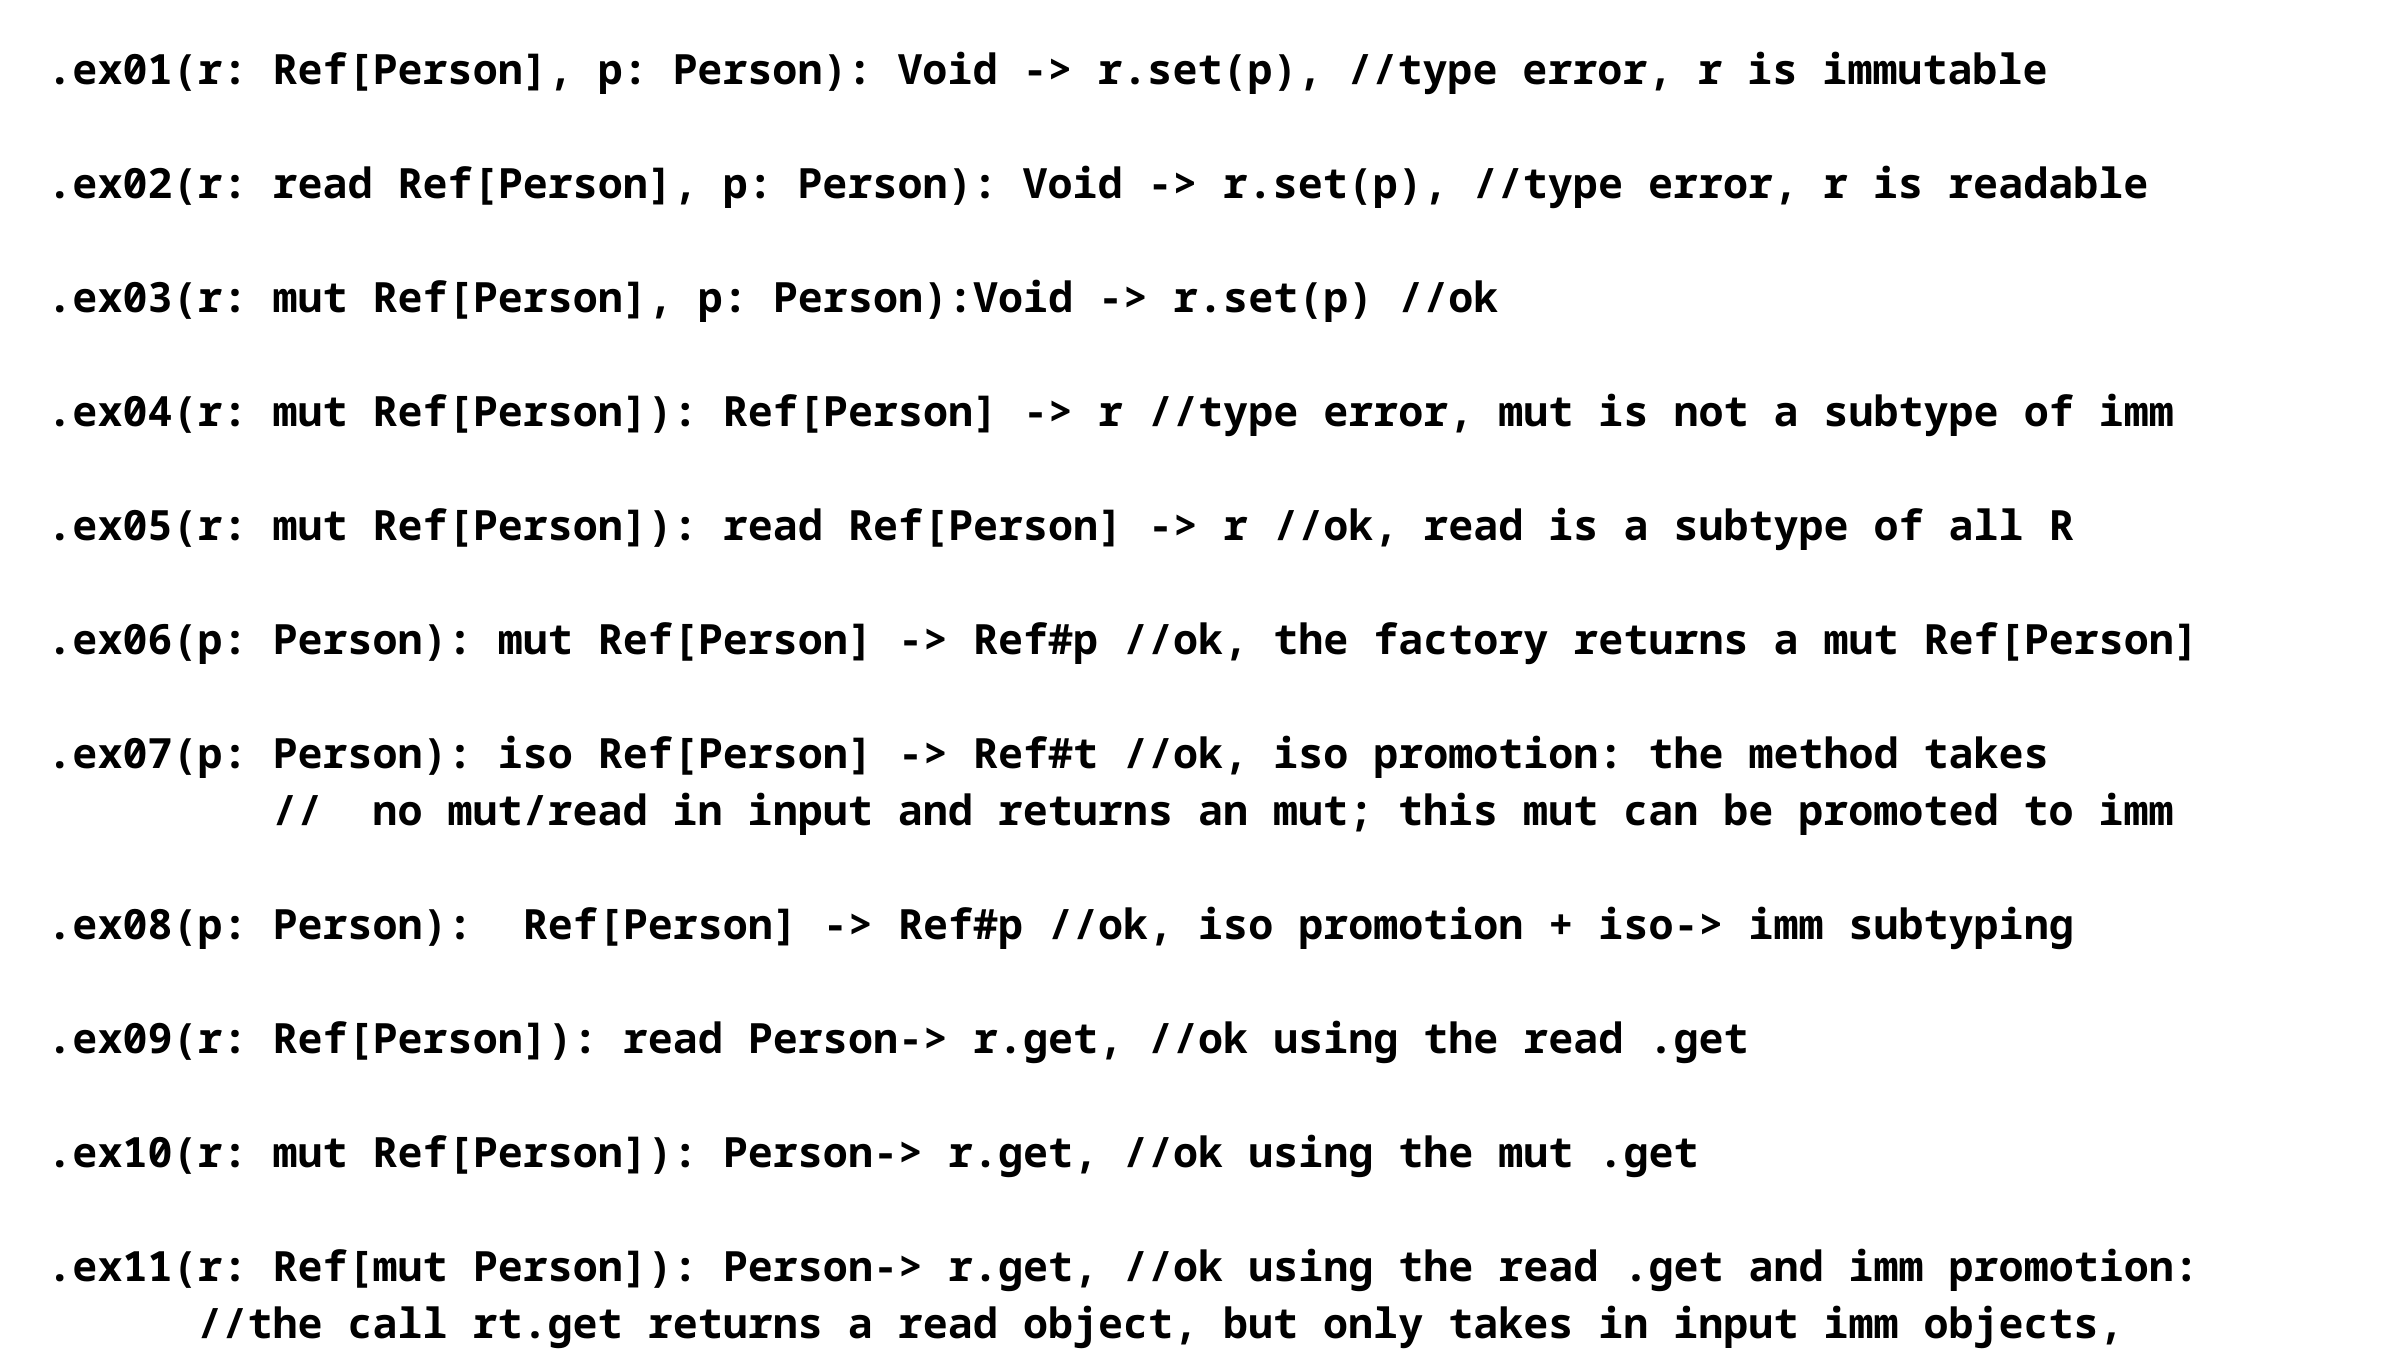

.ex01(r: Ref[Person], p: Person): Void -> r.set(p), //type error, r is immutable
.ex02(r: read Ref[Person], p: Person): Void -> r.set(p), //type error, r is readable
.ex03(r: mut Ref[Person], p: Person):Void -> r.set(p) //ok
.ex04(r: mut Ref[Person]): Ref[Person] -> r //type error, mut is not a subtype of imm
.ex05(r: mut Ref[Person]): read Ref[Person] -> r //ok, read is a subtype of all R
.ex06(p: Person): mut Ref[Person] -> Ref#p //ok, the factory returns a mut Ref[Person]
.ex07(p: Person): iso Ref[Person] -> Ref#t //ok, iso promotion: the method takes
 // no mut/read in input and returns an mut; this mut can be promoted to imm
.ex08(p: Person): Ref[Person] -> Ref#p //ok, iso promotion + iso-> imm subtyping
.ex09(r: Ref[Person]): read Person-> r.get, //ok using the read .get
.ex10(r: mut Ref[Person]): Person-> r.get, //ok using the mut .get
.ex11(r: Ref[mut Person]): Person-> r.get, //ok using the read .get and imm promotion:
 //the call rt.get returns a read object, but only takes in input imm objects,
 //thus the result must be imm (or promotable to imm via iso promotion)
.ex12(r: read Ref[Person]): Person -> r.get //ok using the read[imm T] .get
.ex13(r: Ref[Person]): Person -> r.get //ok with either the read[imm T] .oget or the
 //read .get and imm promotion